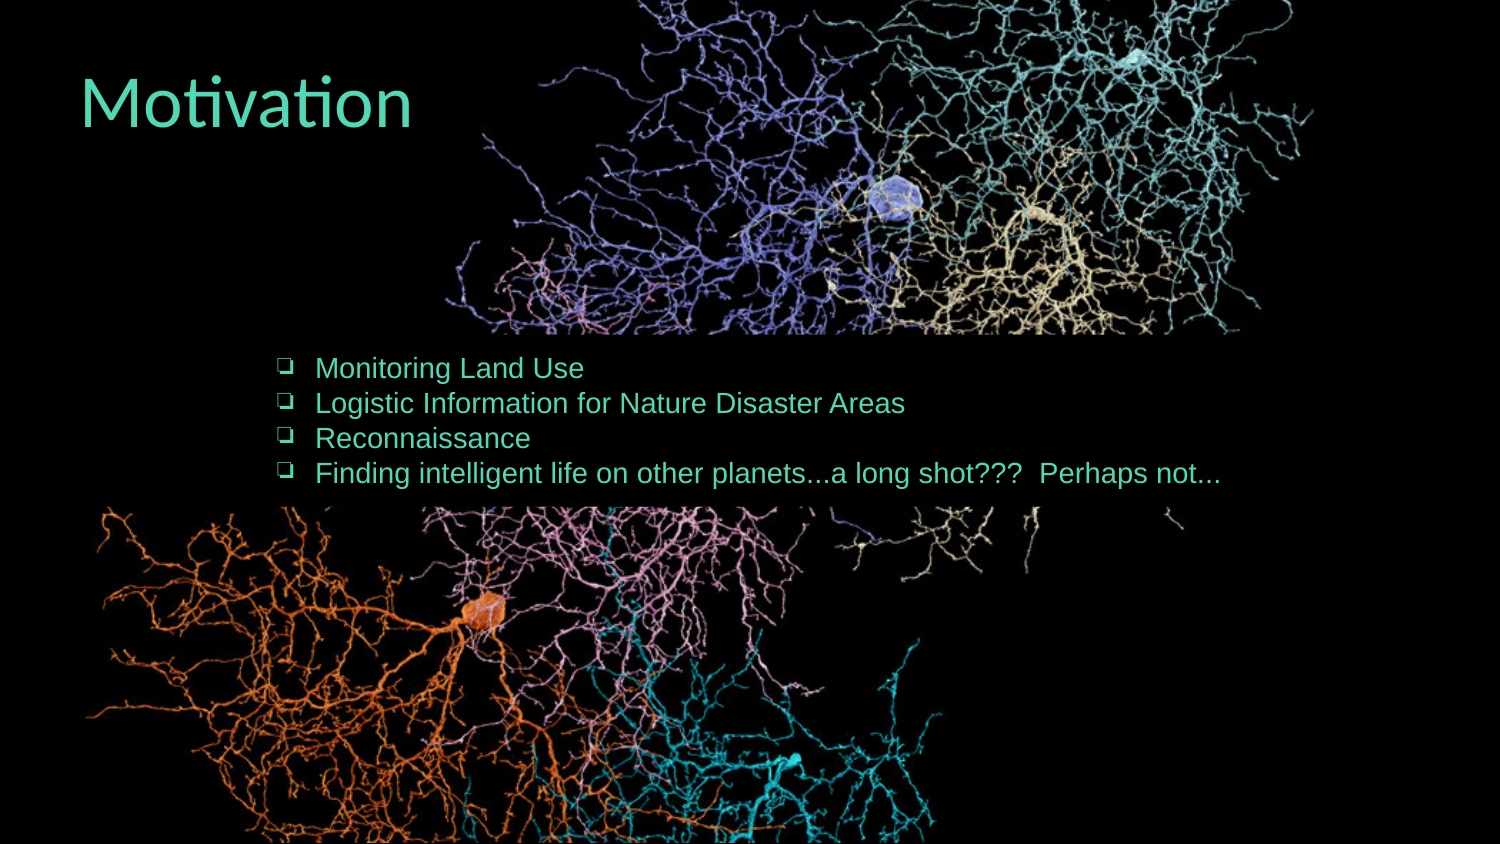

Motivation
Monitoring Land Use
Logistic Information for Nature Disaster Areas
Reconnaissance
Finding intelligent life on other planets...a long shot??? Perhaps not...